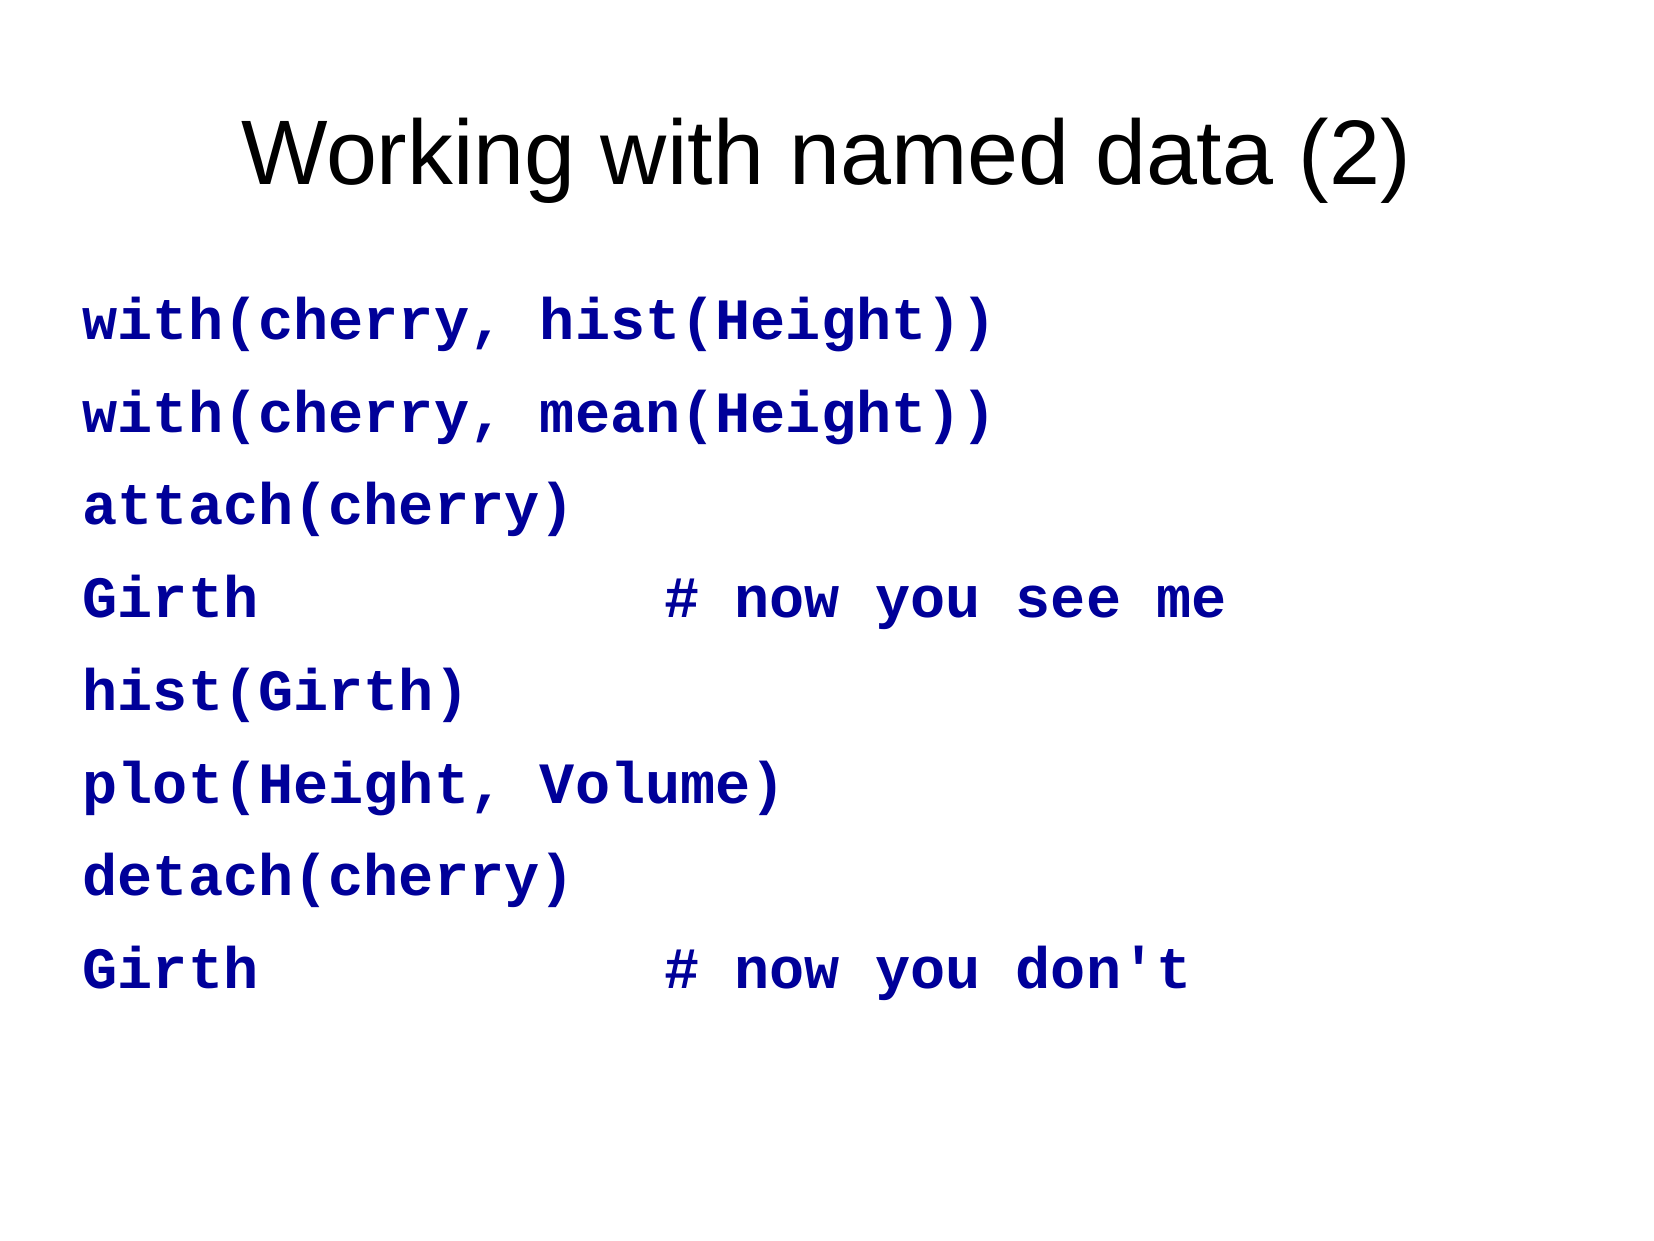

# Working with named data (2)
with(cherry, hist(Height))
with(cherry, mean(Height))
attach(cherry)
Girth	 # now you see me
hist(Girth)
plot(Height, Volume)
detach(cherry)
Girth	 # now you don't